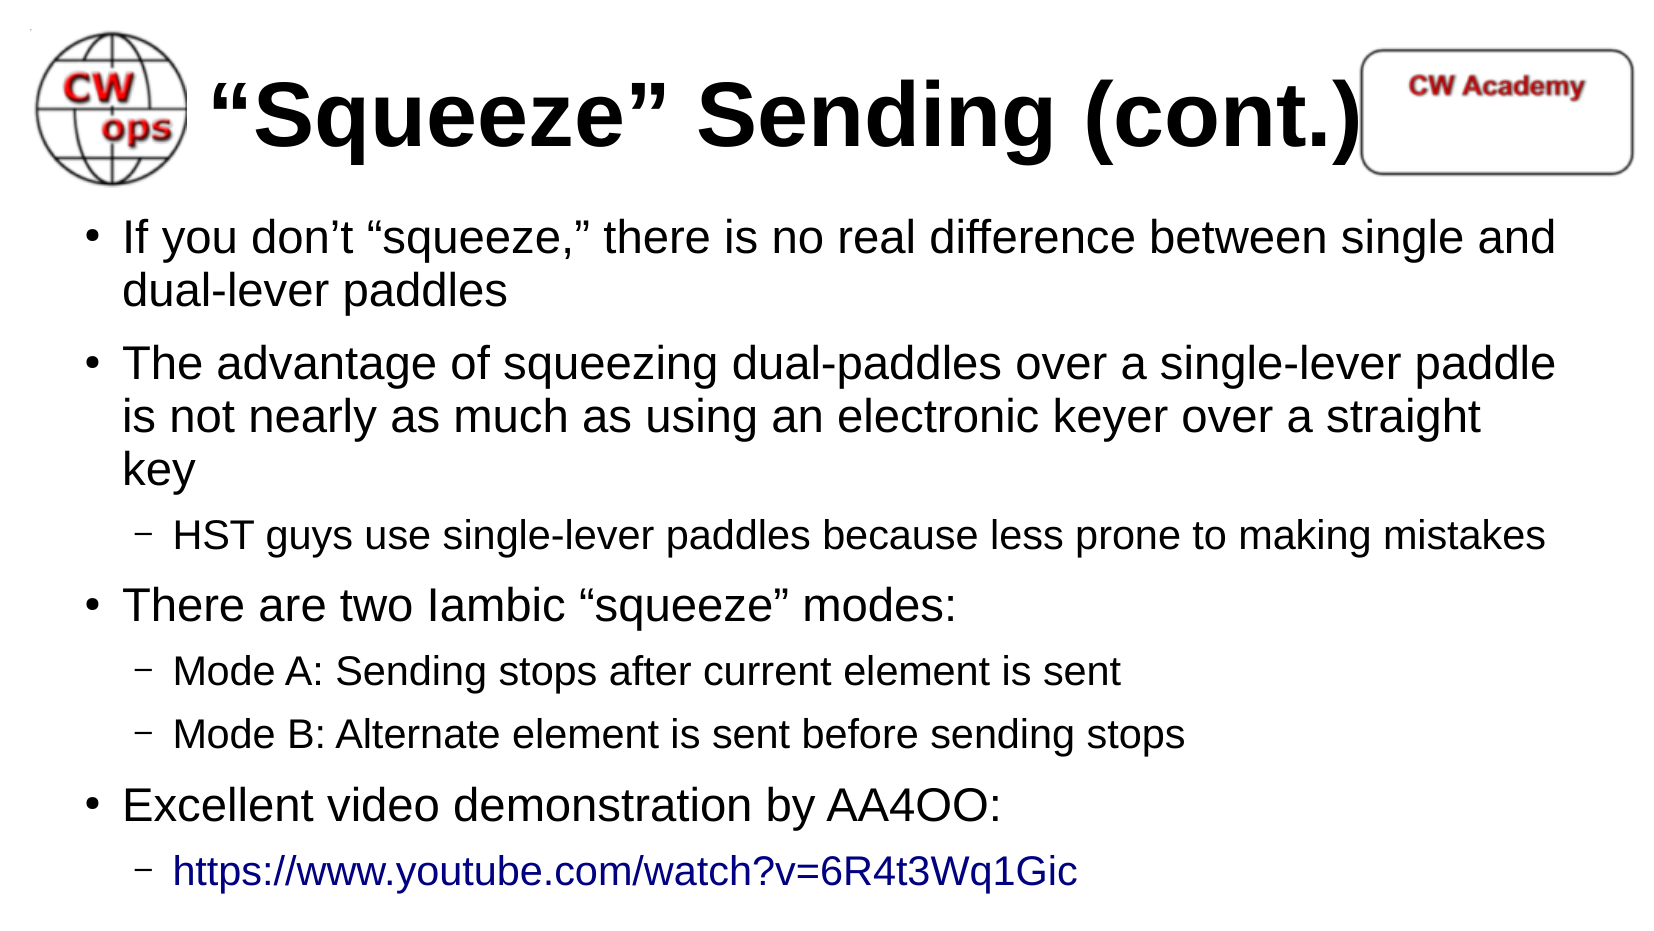

# “Squeeze” Sending (cont.)
If you don’t “squeeze,” there is no real difference between single and dual-lever paddles
The advantage of squeezing dual-paddles over a single-lever paddle is not nearly as much as using an electronic keyer over a straight key
HST guys use single-lever paddles because less prone to making mistakes
There are two Iambic “squeeze” modes:
Mode A: Sending stops after current element is sent
Mode B: Alternate element is sent before sending stops
Excellent video demonstration by AA4OO:
https://www.youtube.com/watch?v=6R4t3Wq1Gic